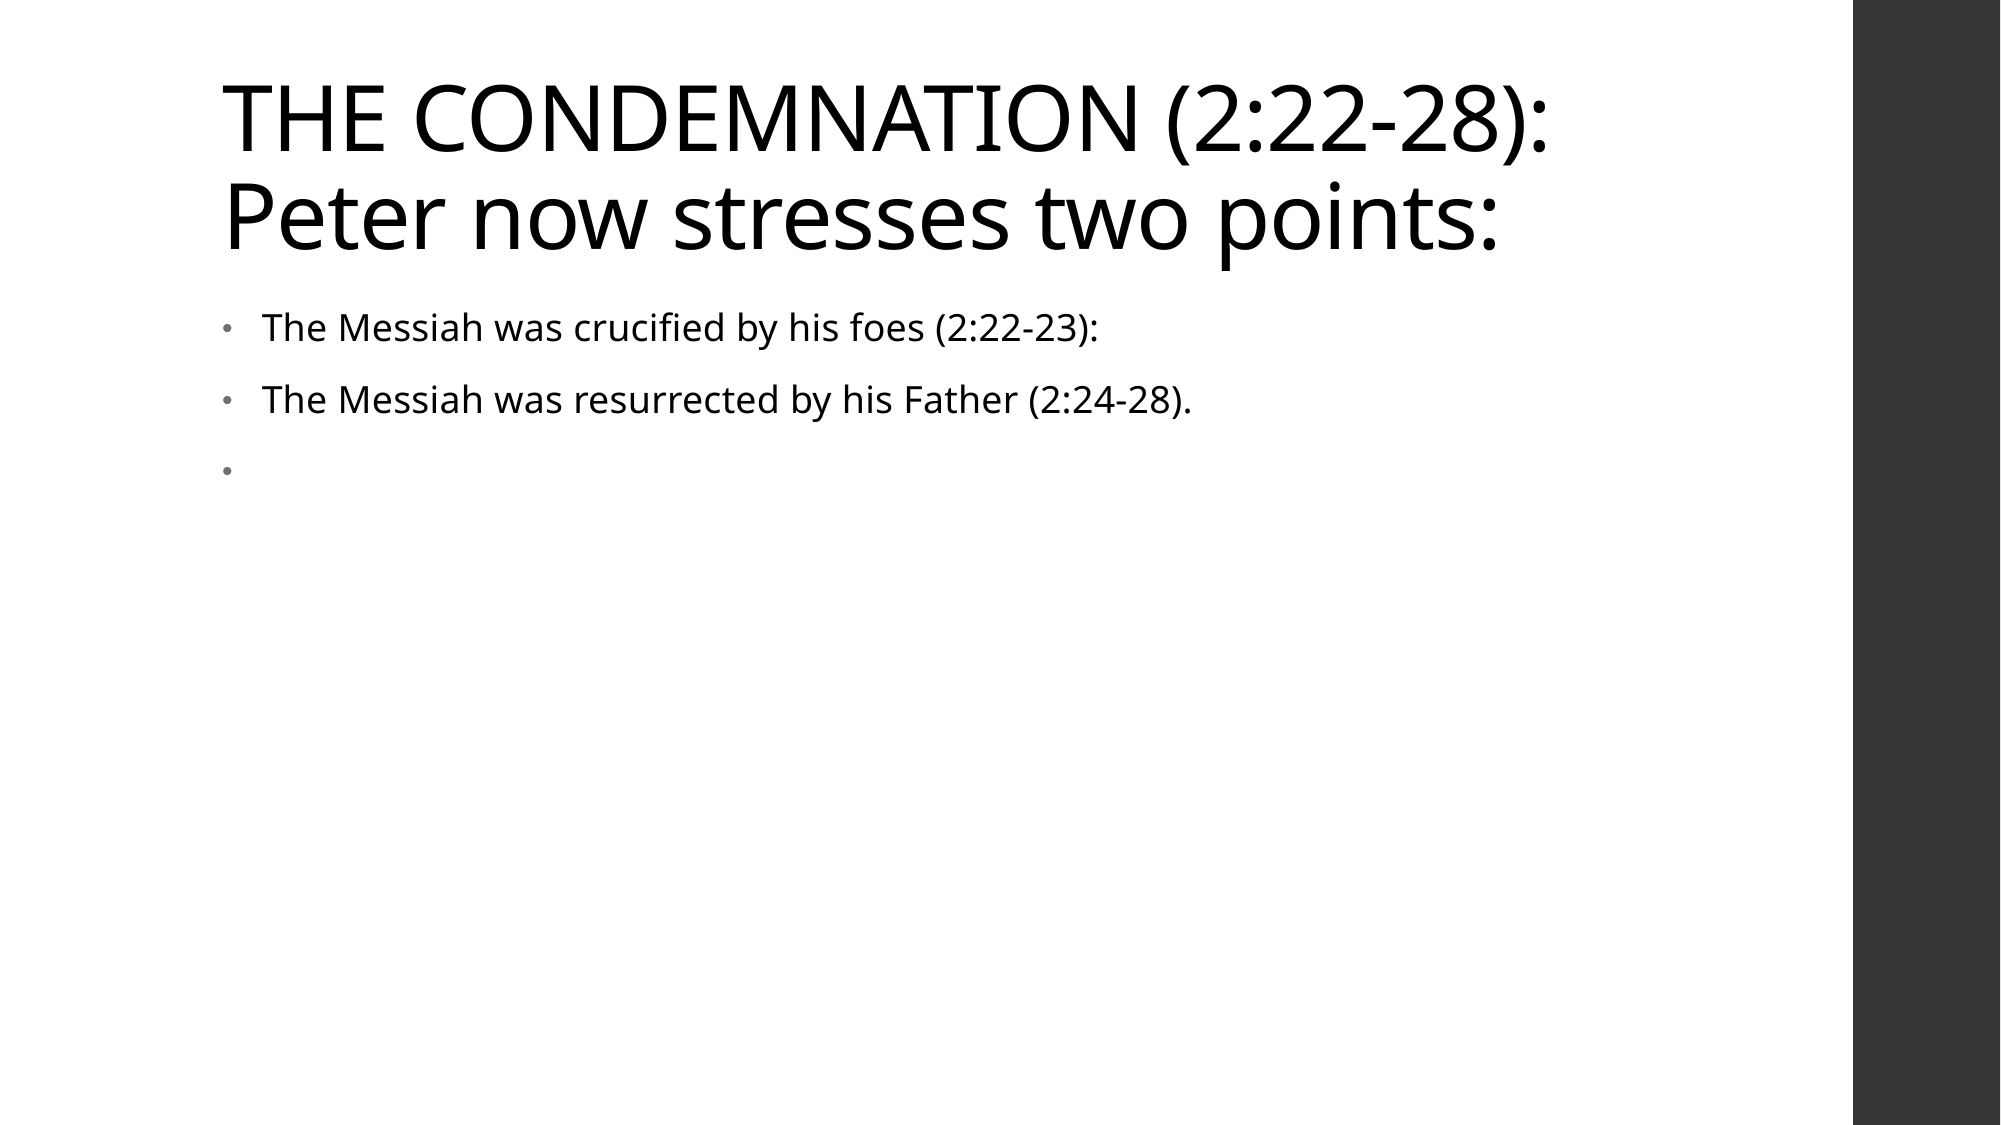

# THE CONDEMNATION (2:22-28): Peter now stresses two points:
 The Messiah was crucified by his foes (2:22-23):
 The Messiah was resurrected by his Father (2:24-28).